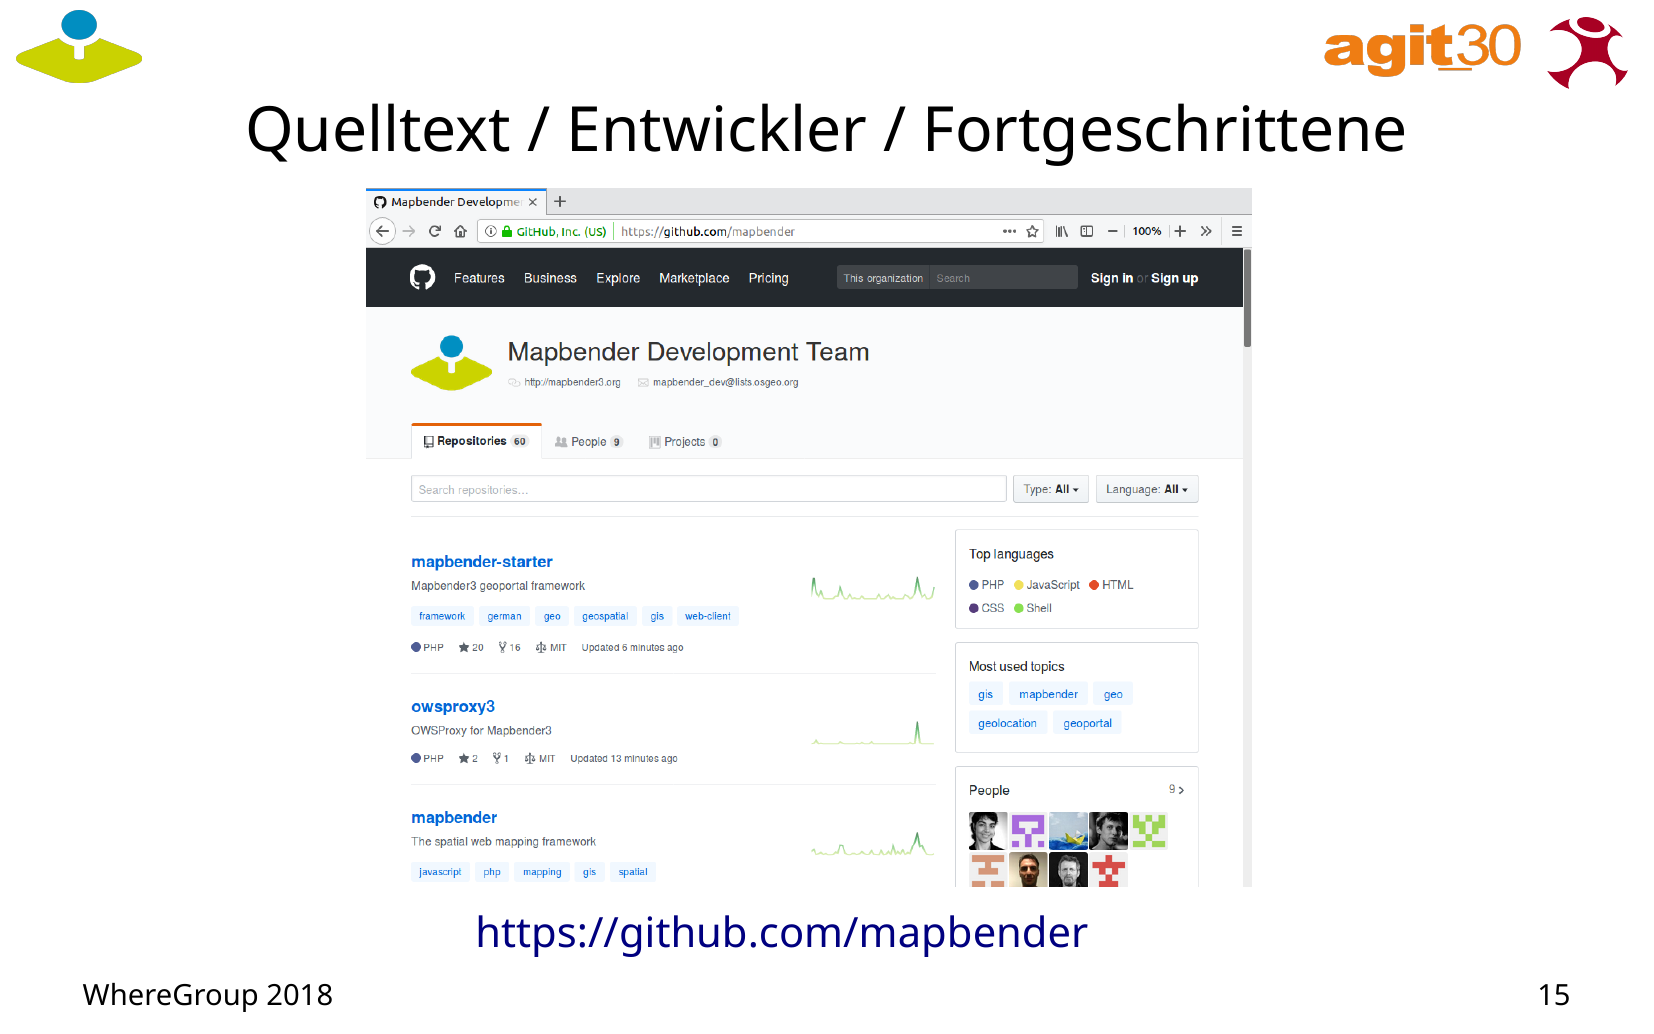

# Quelltext / Entwickler / Fortgeschrittene
https://github.com/mapbender
WhereGroup 2018
15